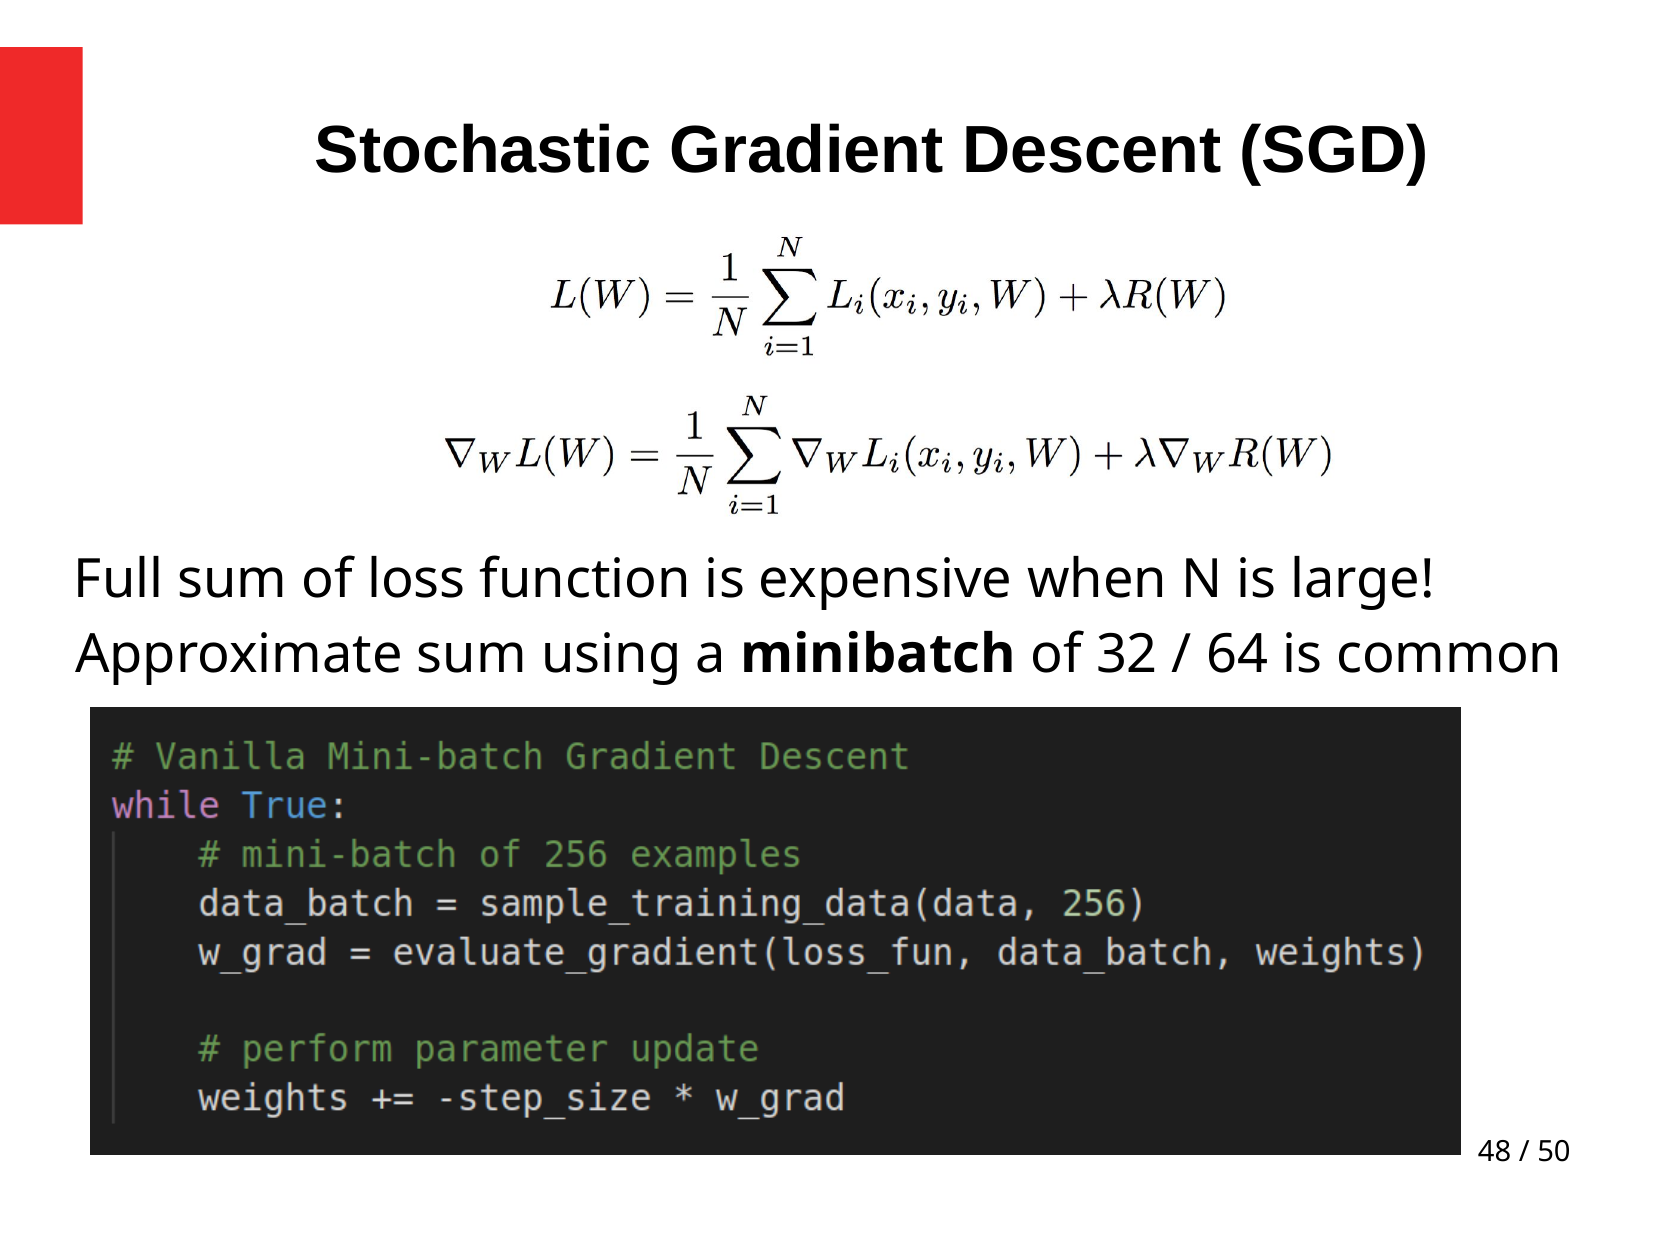

Stochastic Gradient Descent (SGD)
Full sum of loss function is expensive when N is large!
Approximate sum using a minibatch of 32 / 64 is common
48